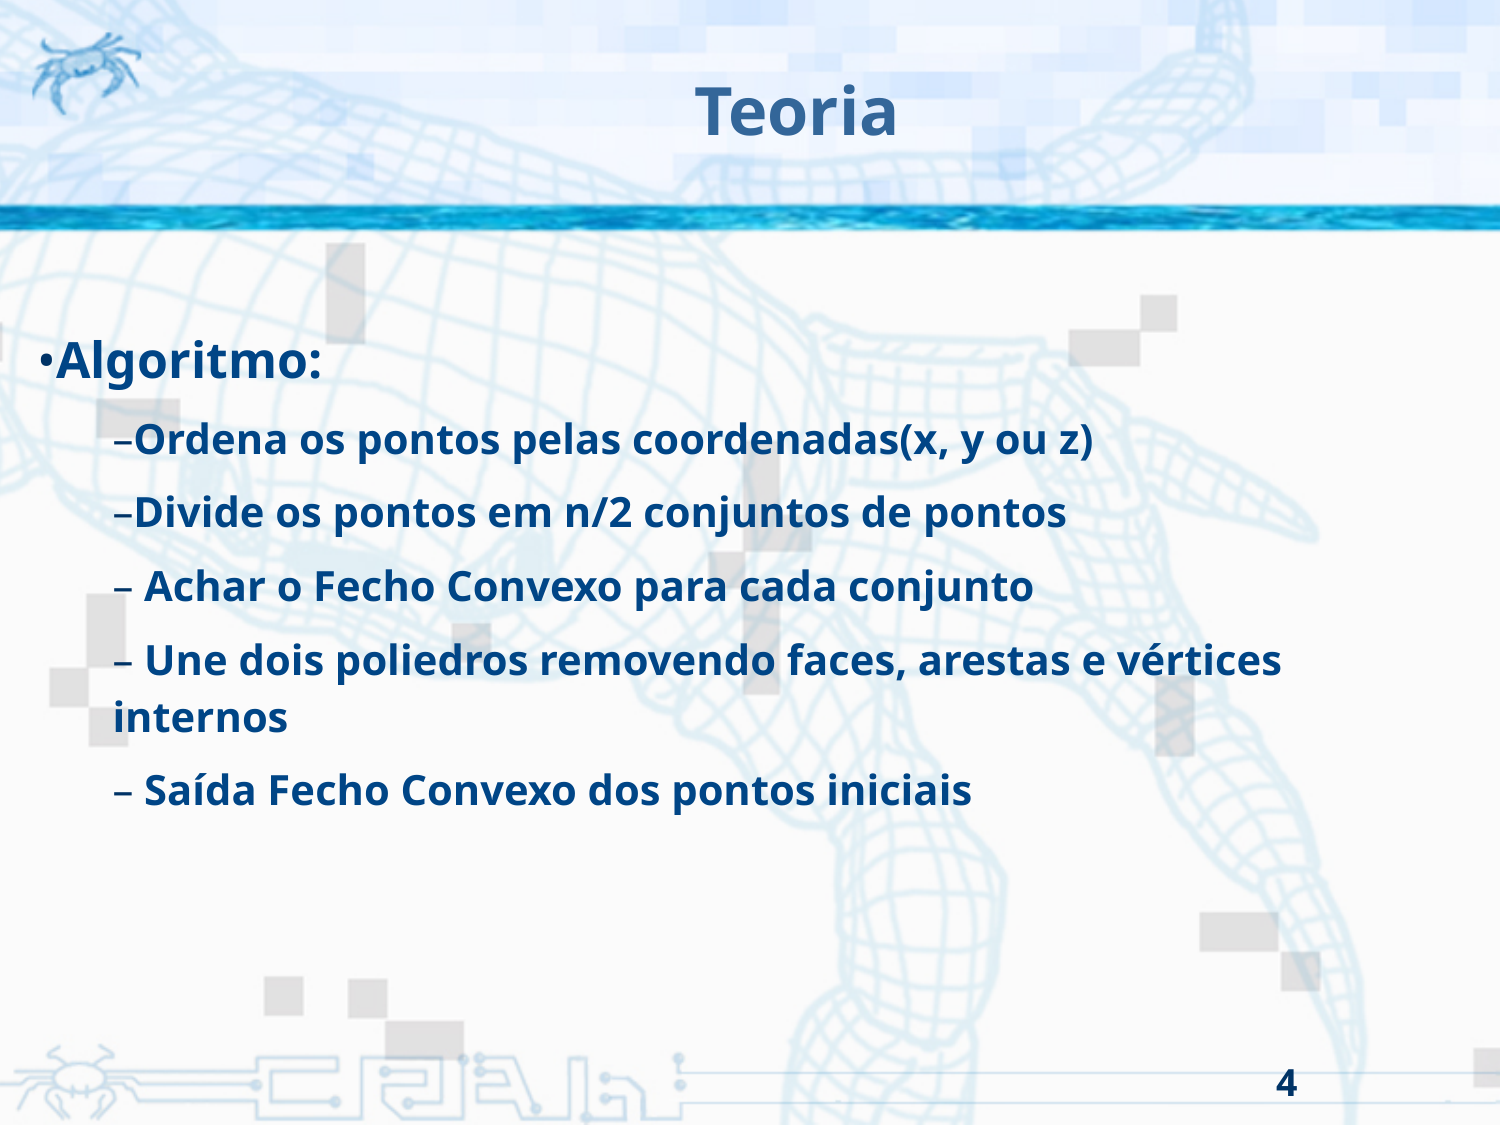

# Teoria
Algoritmo:
Ordena os pontos pelas coordenadas(x, y ou z)
Divide os pontos em n/2 conjuntos de pontos
 Achar o Fecho Convexo para cada conjunto
 Une dois poliedros removendo faces, arestas e vértices internos
 Saída Fecho Convexo dos pontos iniciais